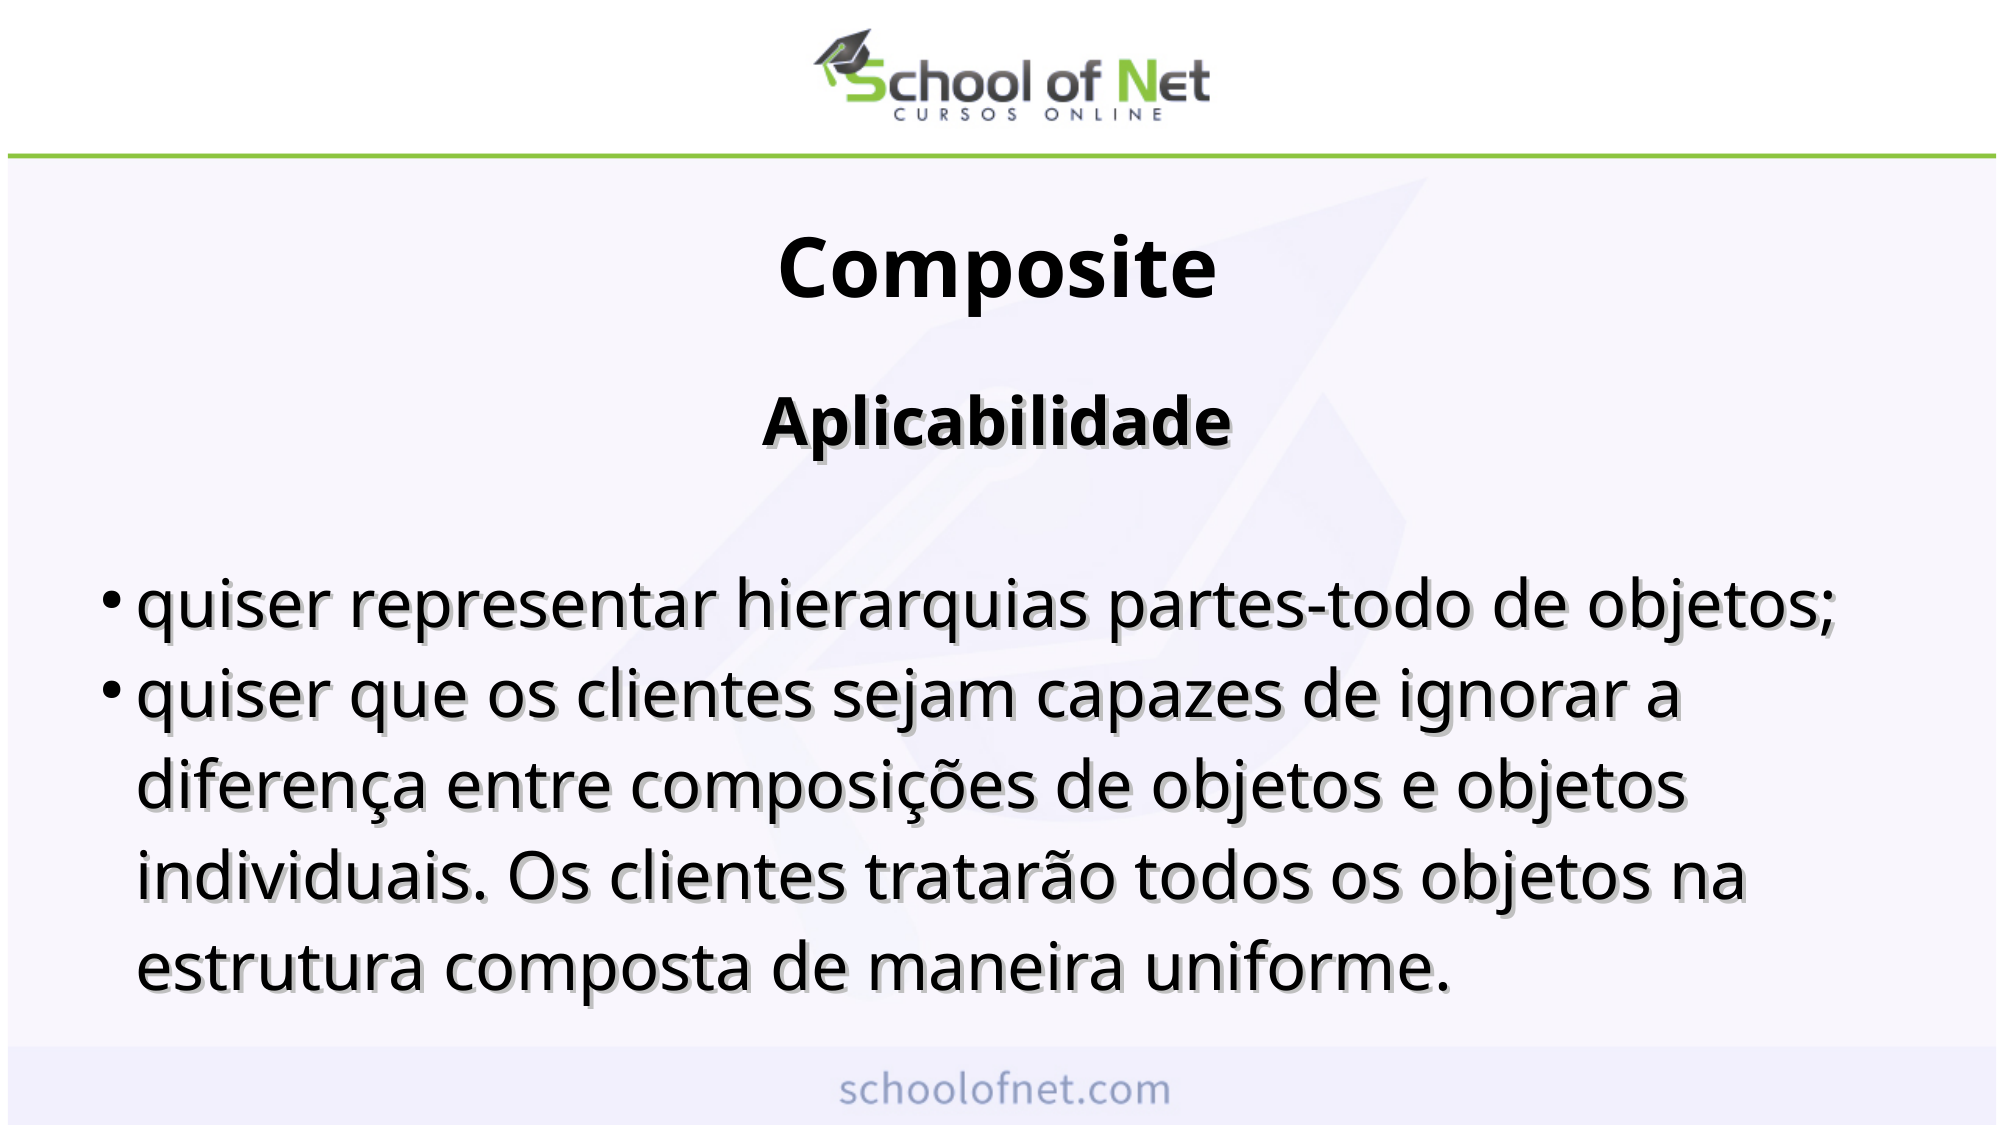

# Composite
Aplicabilidade
quiser representar hierarquias partes-todo de objetos;
quiser que os clientes sejam capazes de ignorar a diferença entre composições de objetos e objetos individuais. Os clientes tratarão todos os objetos na estrutura composta de maneira uniforme.